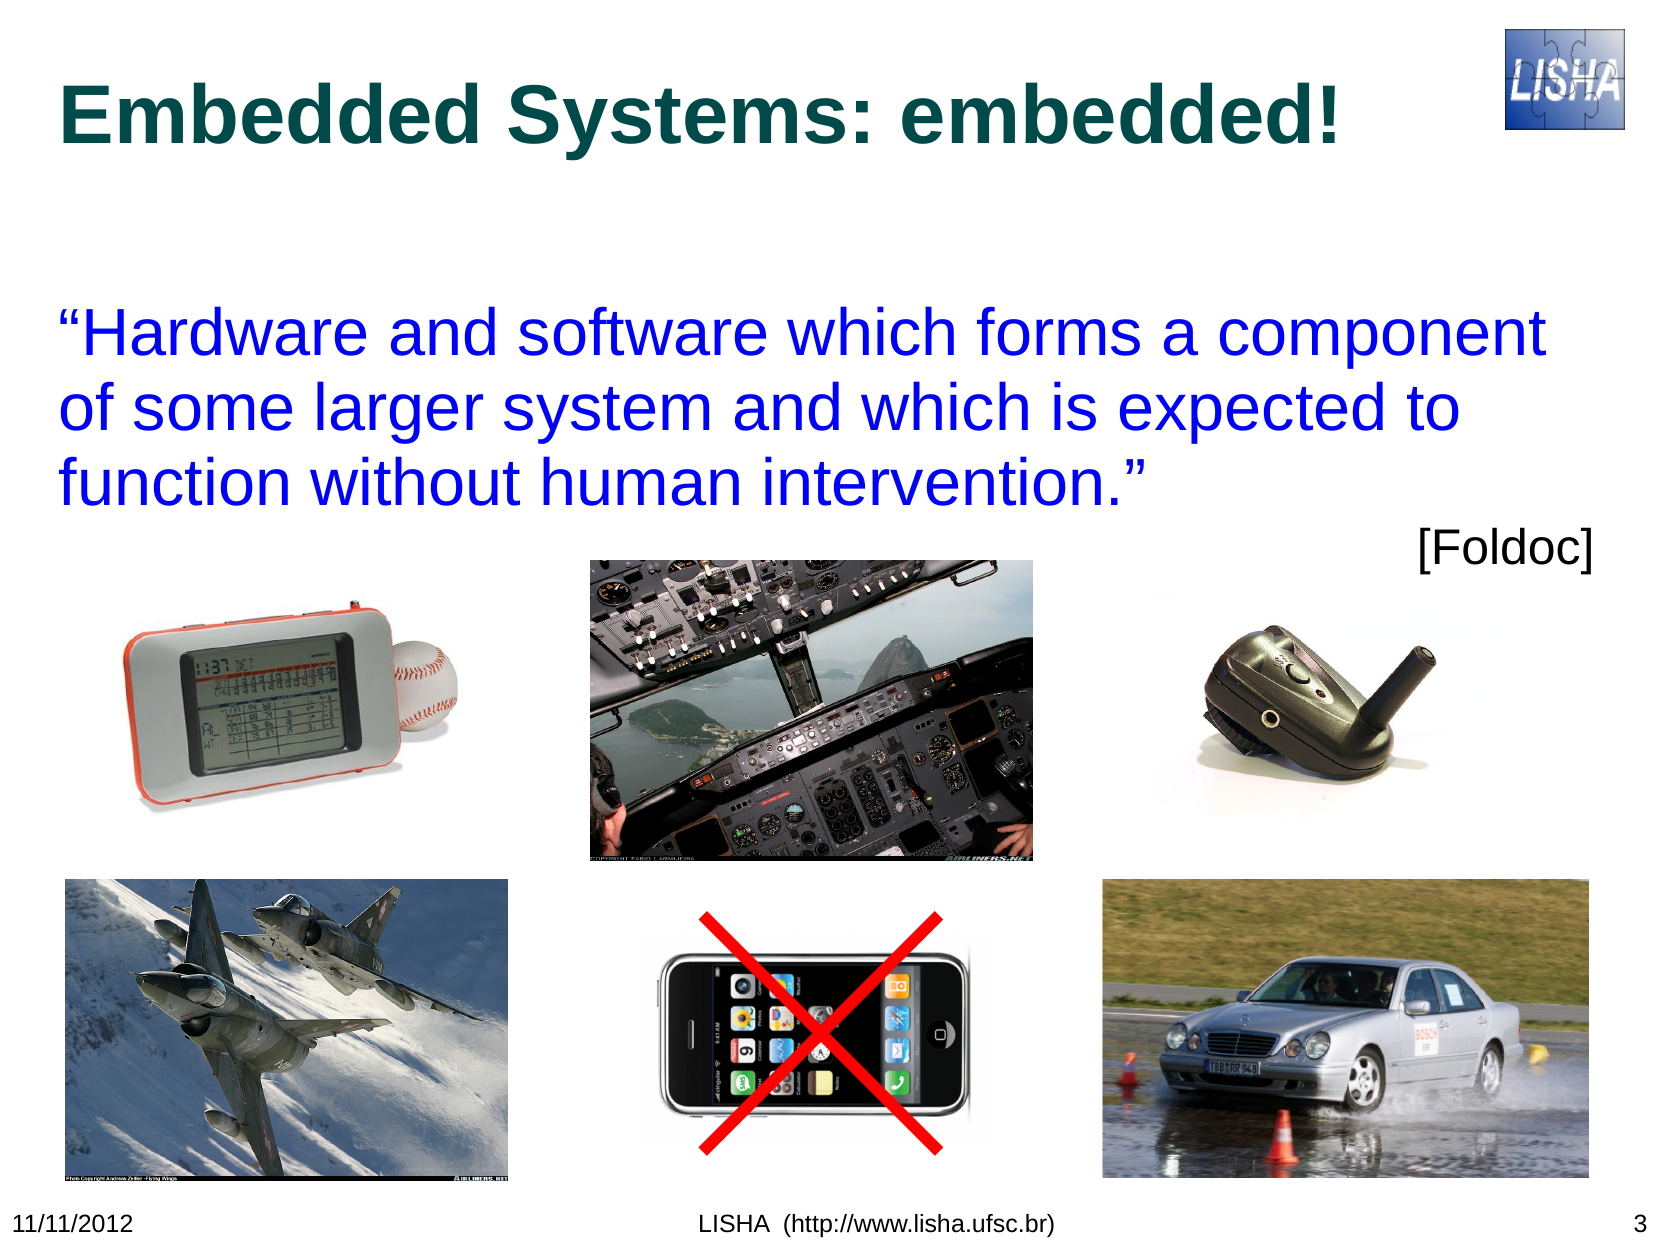

# Embedded Systems: embedded!
“Hardware and software which forms a component of some larger system and which is expected to function without human intervention.”
[Foldoc]